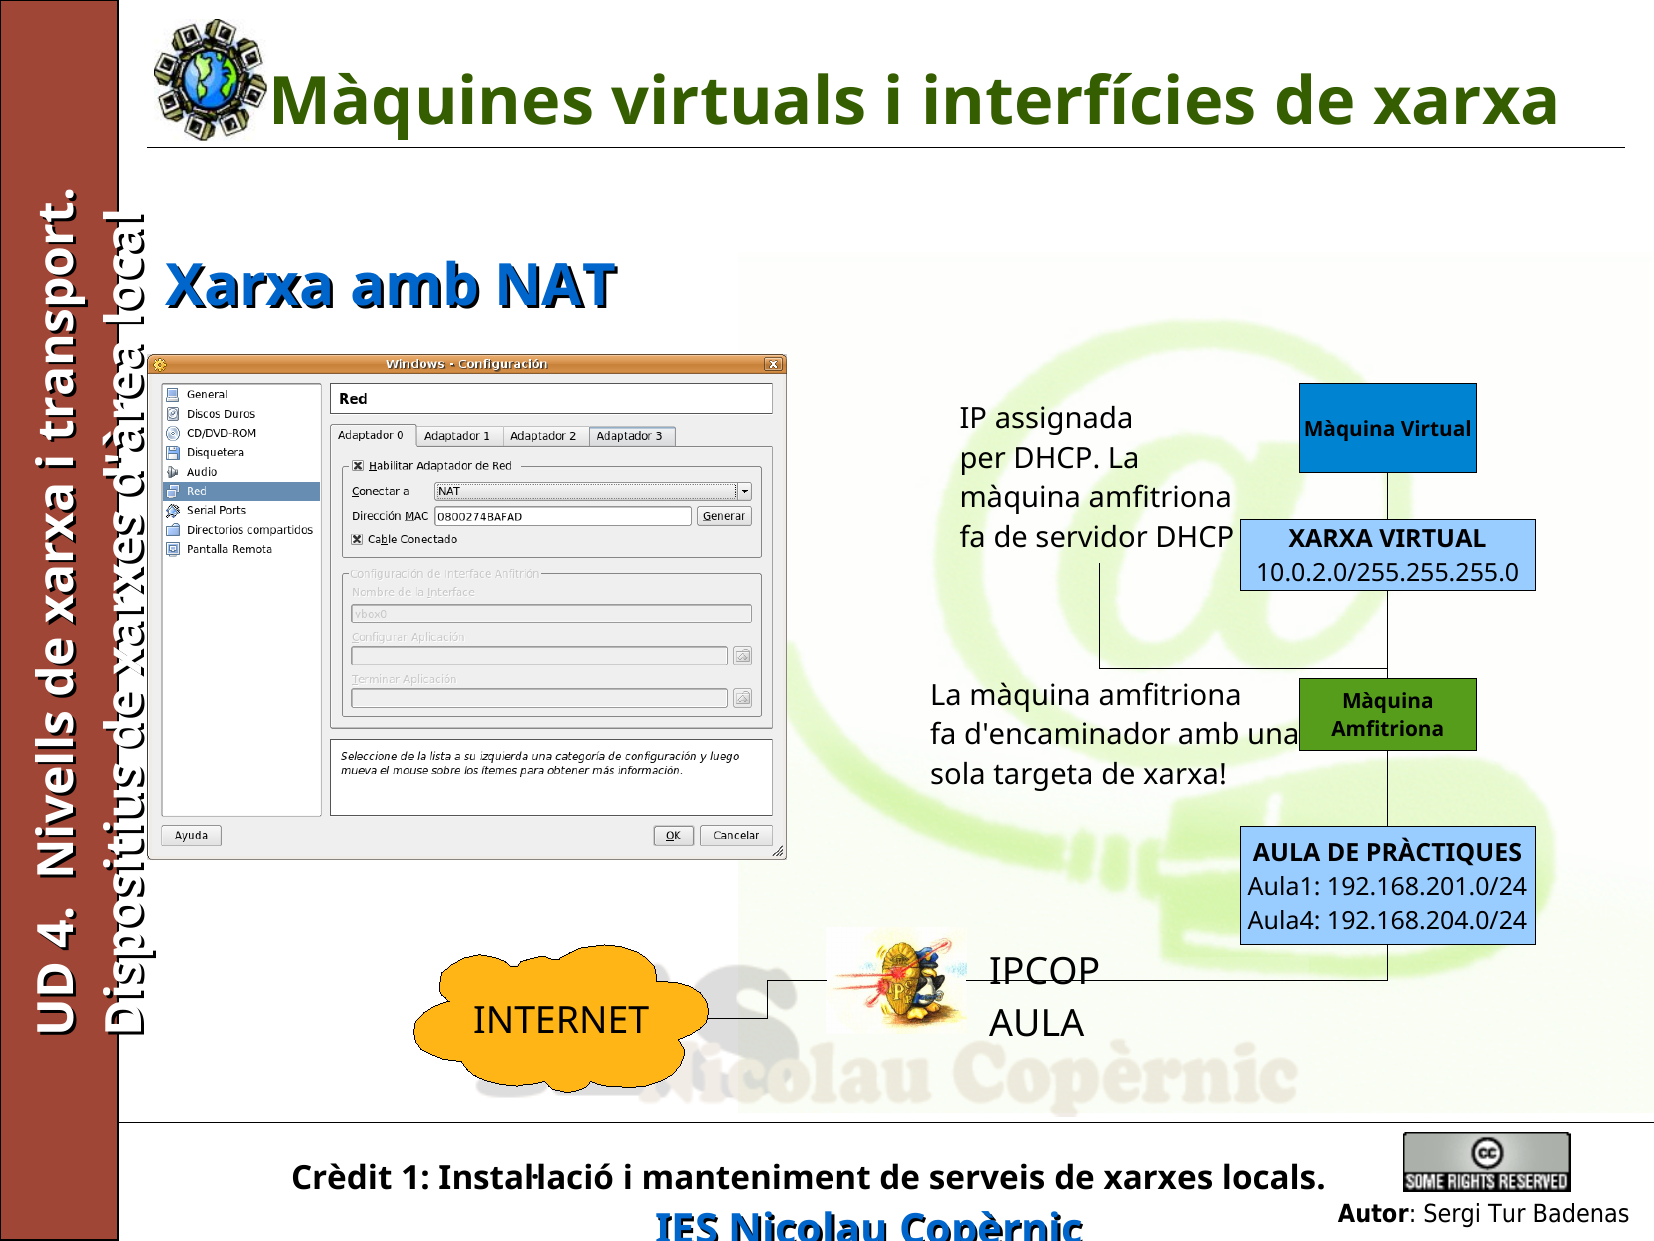

# Màquines virtuals i interfícies de xarxa
Xarxa amb NAT
Màquina Virtual
IP assignada
per DHCP. La
màquina amfitriona
fa de servidor DHCP
XARXA VIRTUAL
10.0.2.0/255.255.255.0
La màquina amfitriona
fa d'encaminador amb una
sola targeta de xarxa!
Màquina Amfitriona
AULA DE PRÀCTIQUES
Aula1: 192.168.201.0/24
Aula4: 192.168.204.0/24
IPCOP
AULA
INTERNET